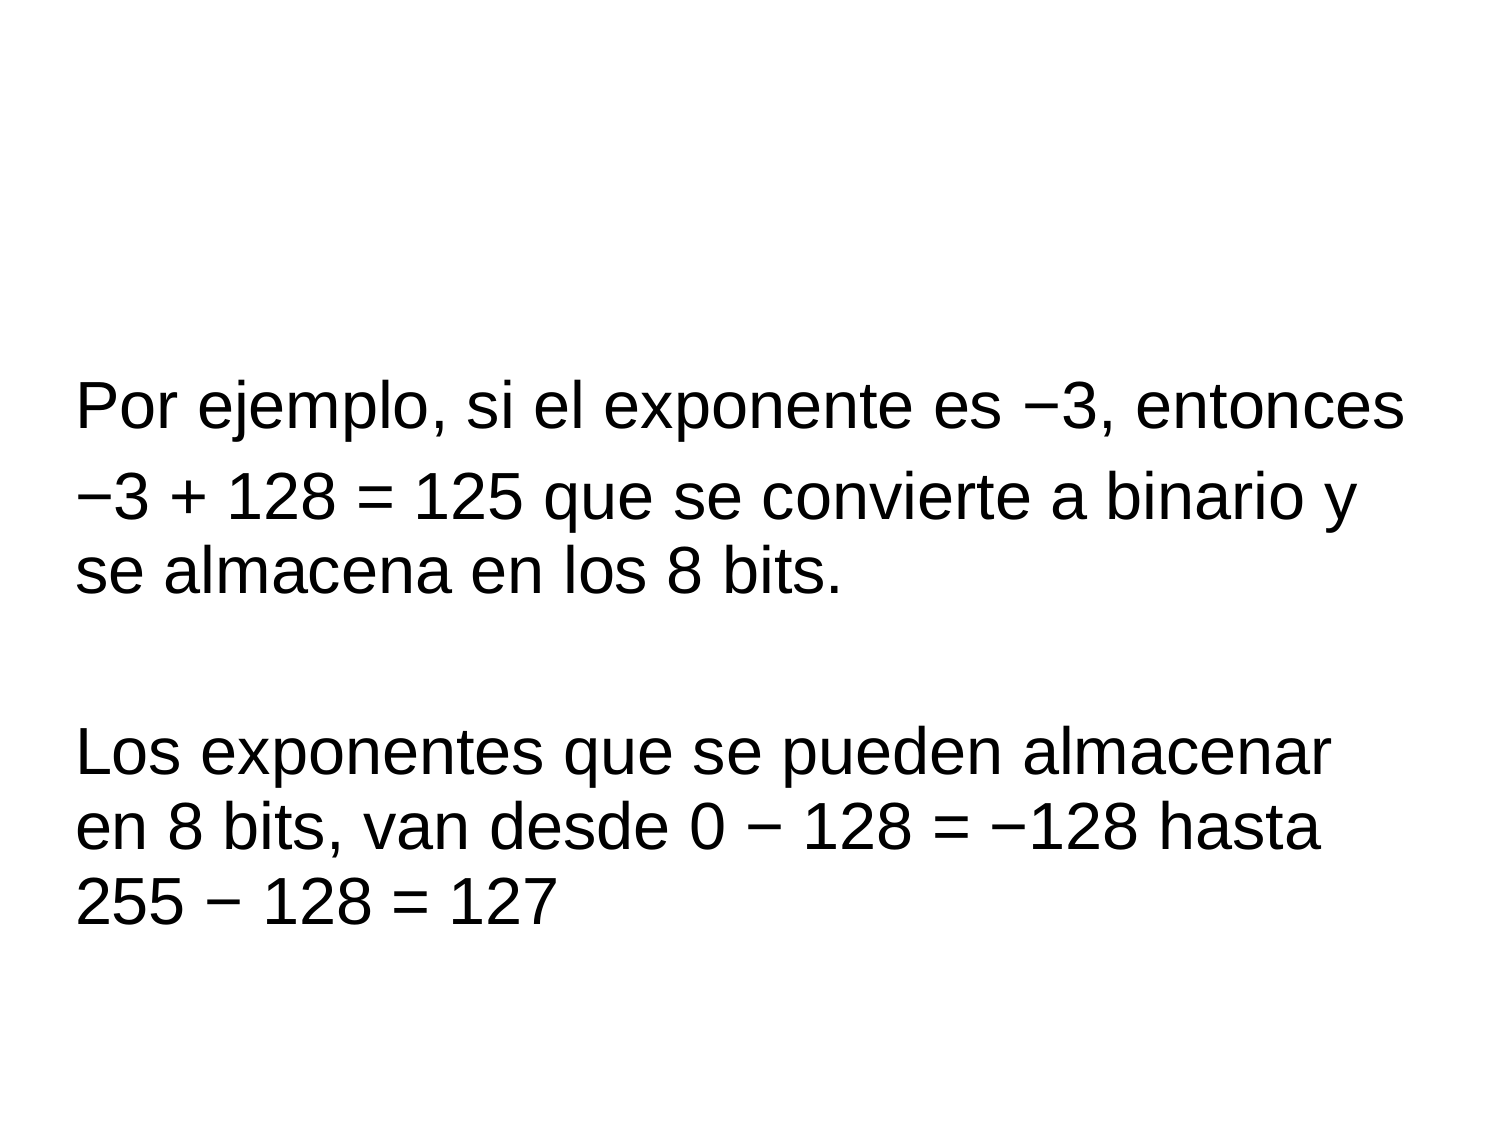

#
Por ejemplo, si el exponente es −3, entonces
−3 + 128 = 125 que se convierte a binario y se almacena en los 8 bits.
Los exponentes que se pueden almacenar en 8 bits, van desde 0 − 128 = −128 hasta 255 − 128 = 127